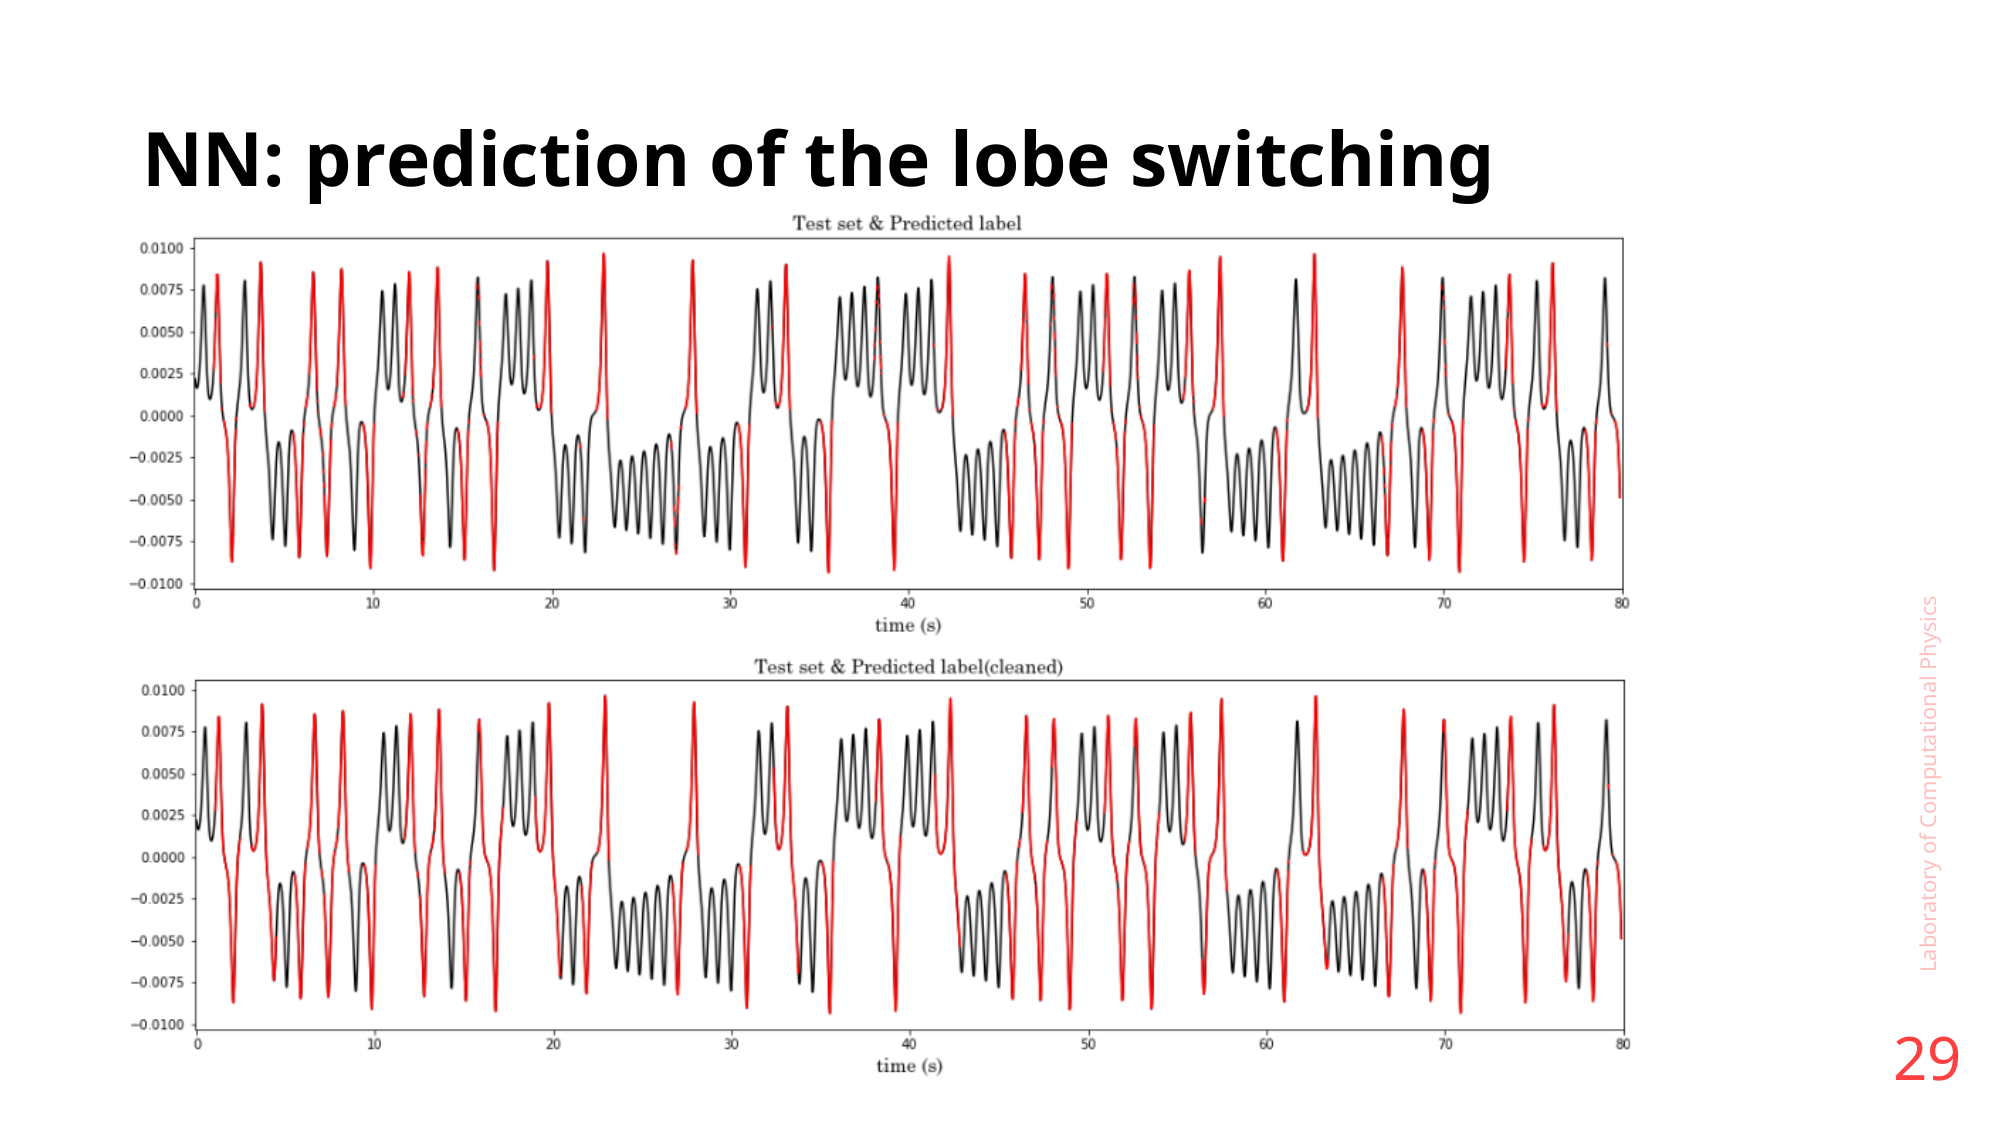

# NN: prediction of the lobe switching
Laboratory of Computational Physics